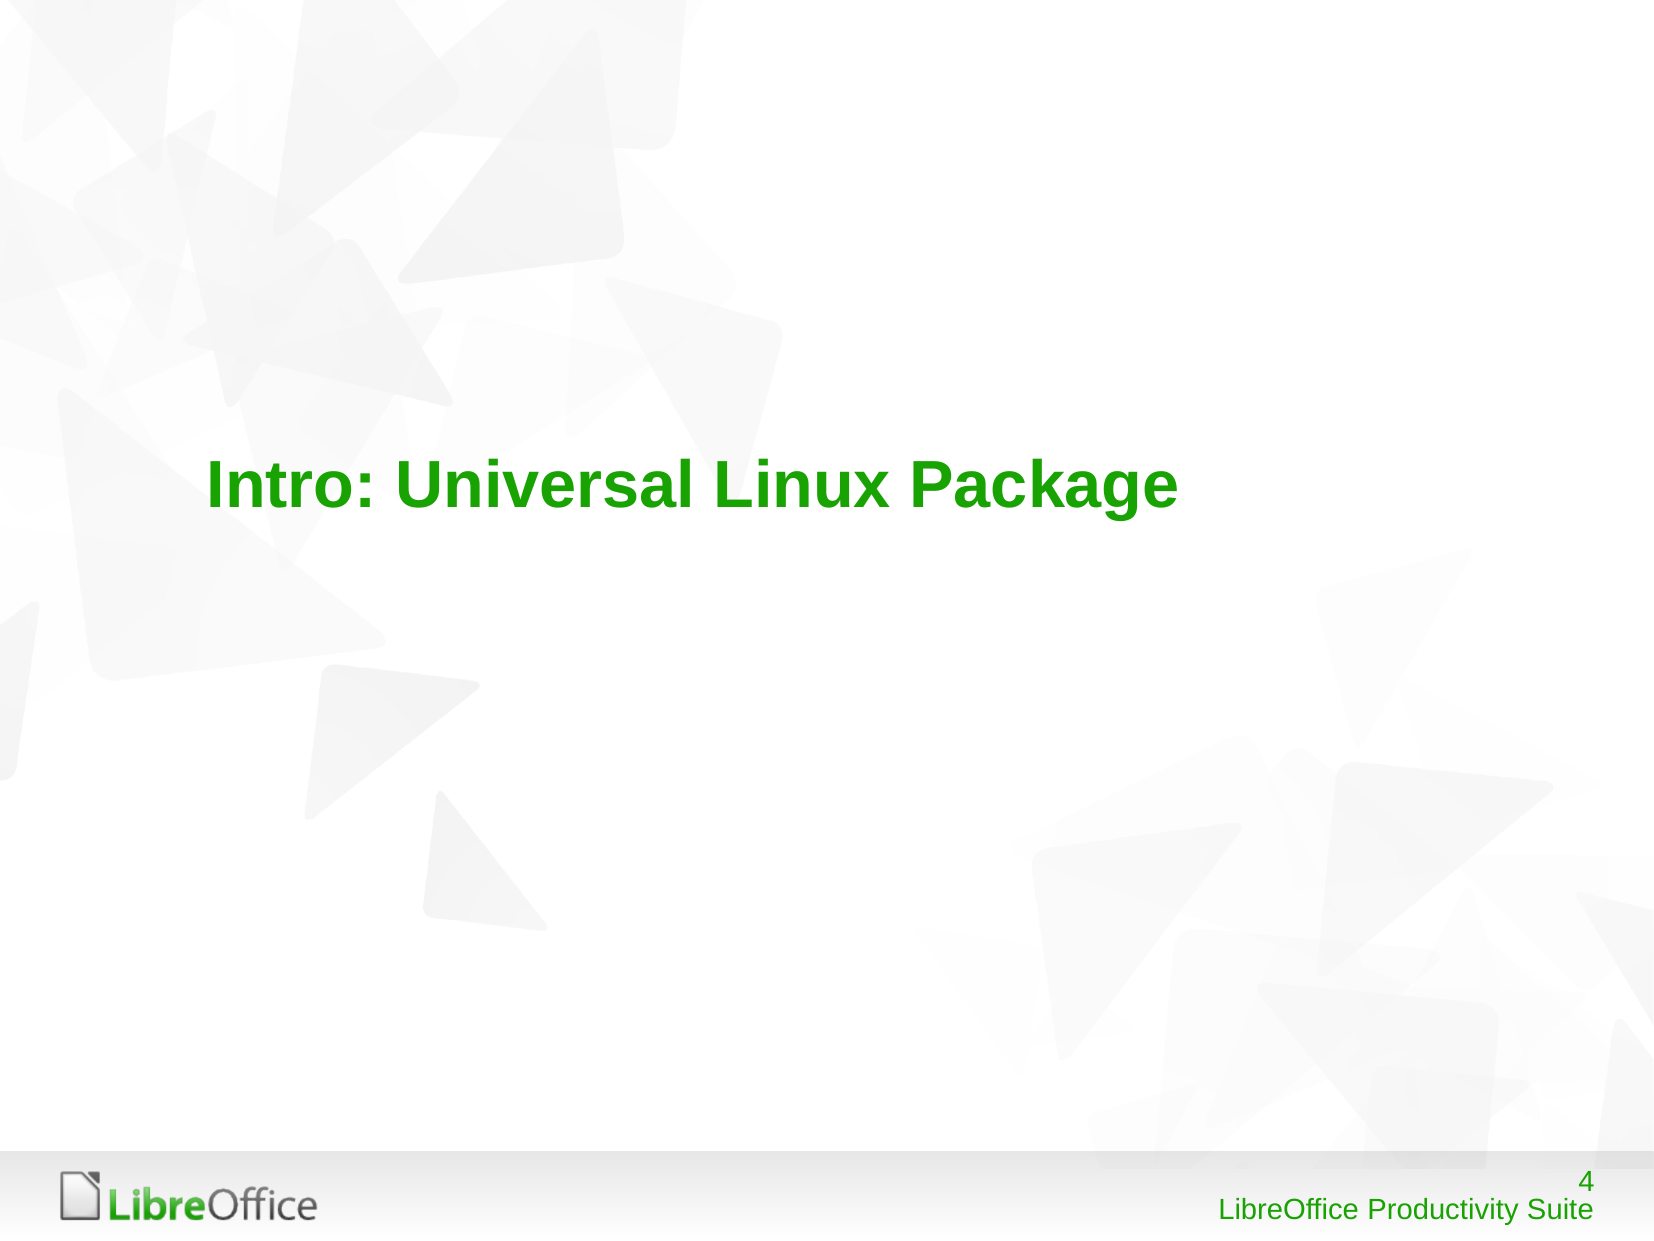

# Intro: Universal Linux Package
4
LibreOffice Productivity Suite